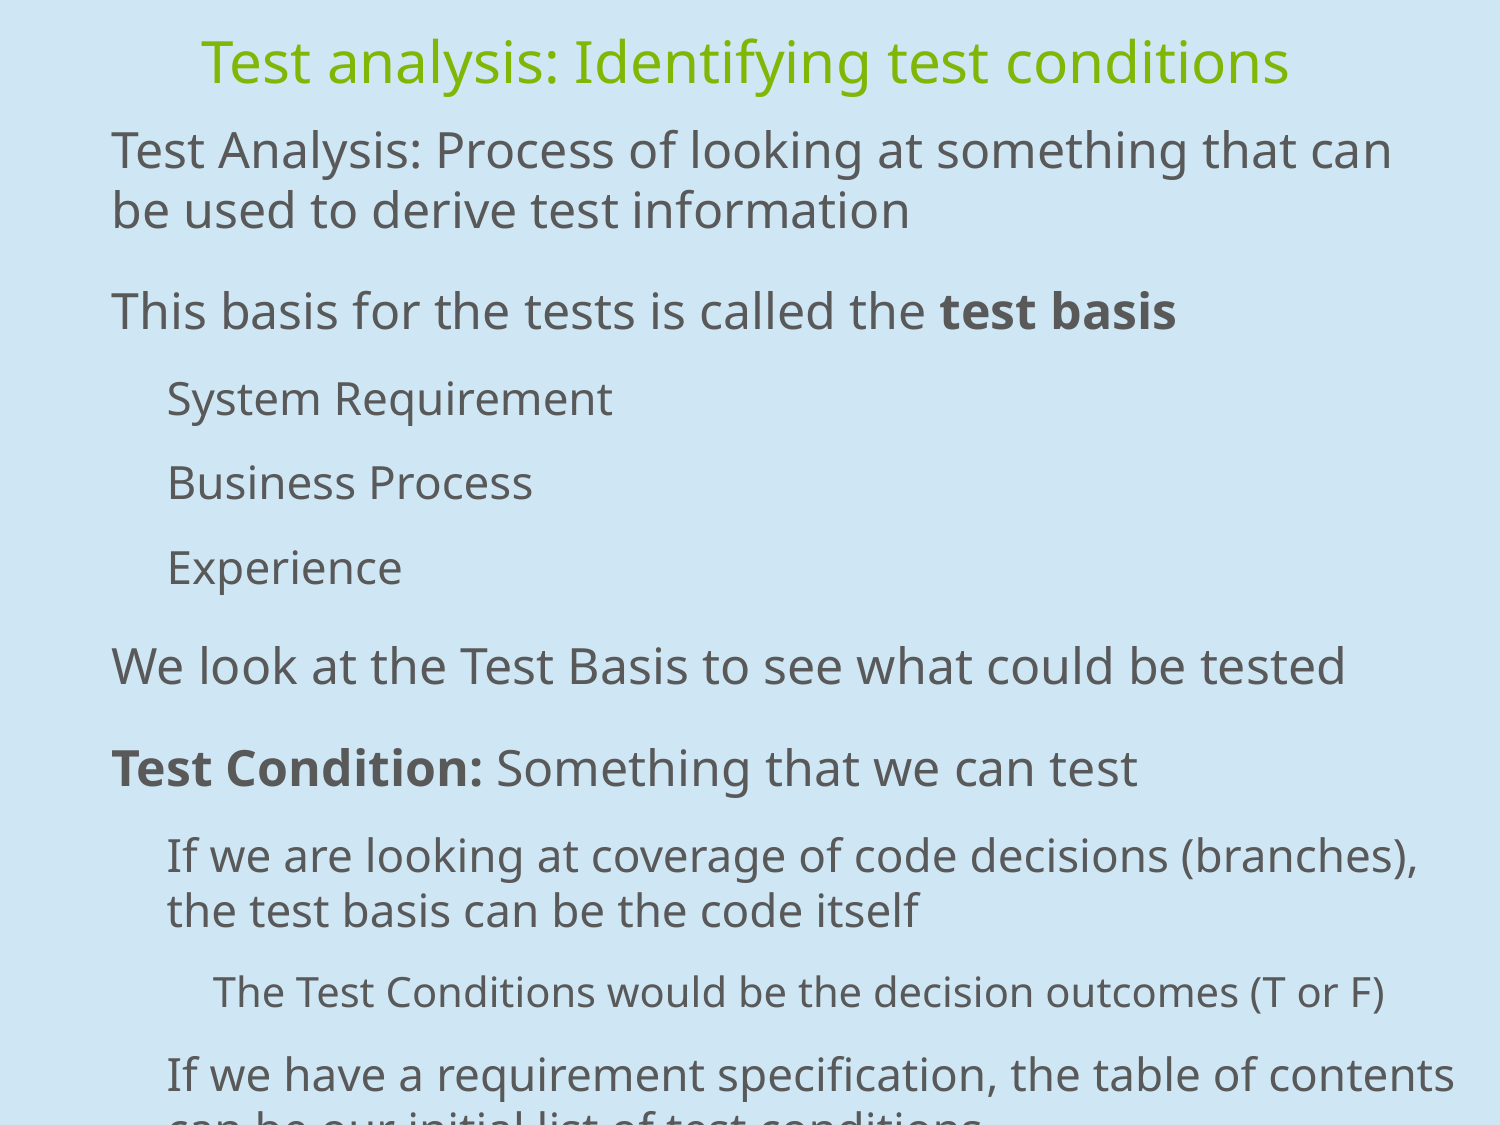

# Test analysis: Identifying test conditions
Test Analysis: Process of looking at something that can be used to derive test information
This basis for the tests is called the test basis
System Requirement
Business Process
Experience
We look at the Test Basis to see what could be tested
Test Condition: Something that we can test
If we are looking at coverage of code decisions (branches), the test basis can be the code itself
The Test Conditions would be the decision outcomes (T or F)
If we have a requirement specification, the table of contents can be our initial list of test conditions
A good way to understand requirements better is to try to define tests to meet those requirements
When identifying test conditions, we want to make sure we can identify as many conditions as possible and then narrow the list
Why?? What Testing Principle is being applied here?